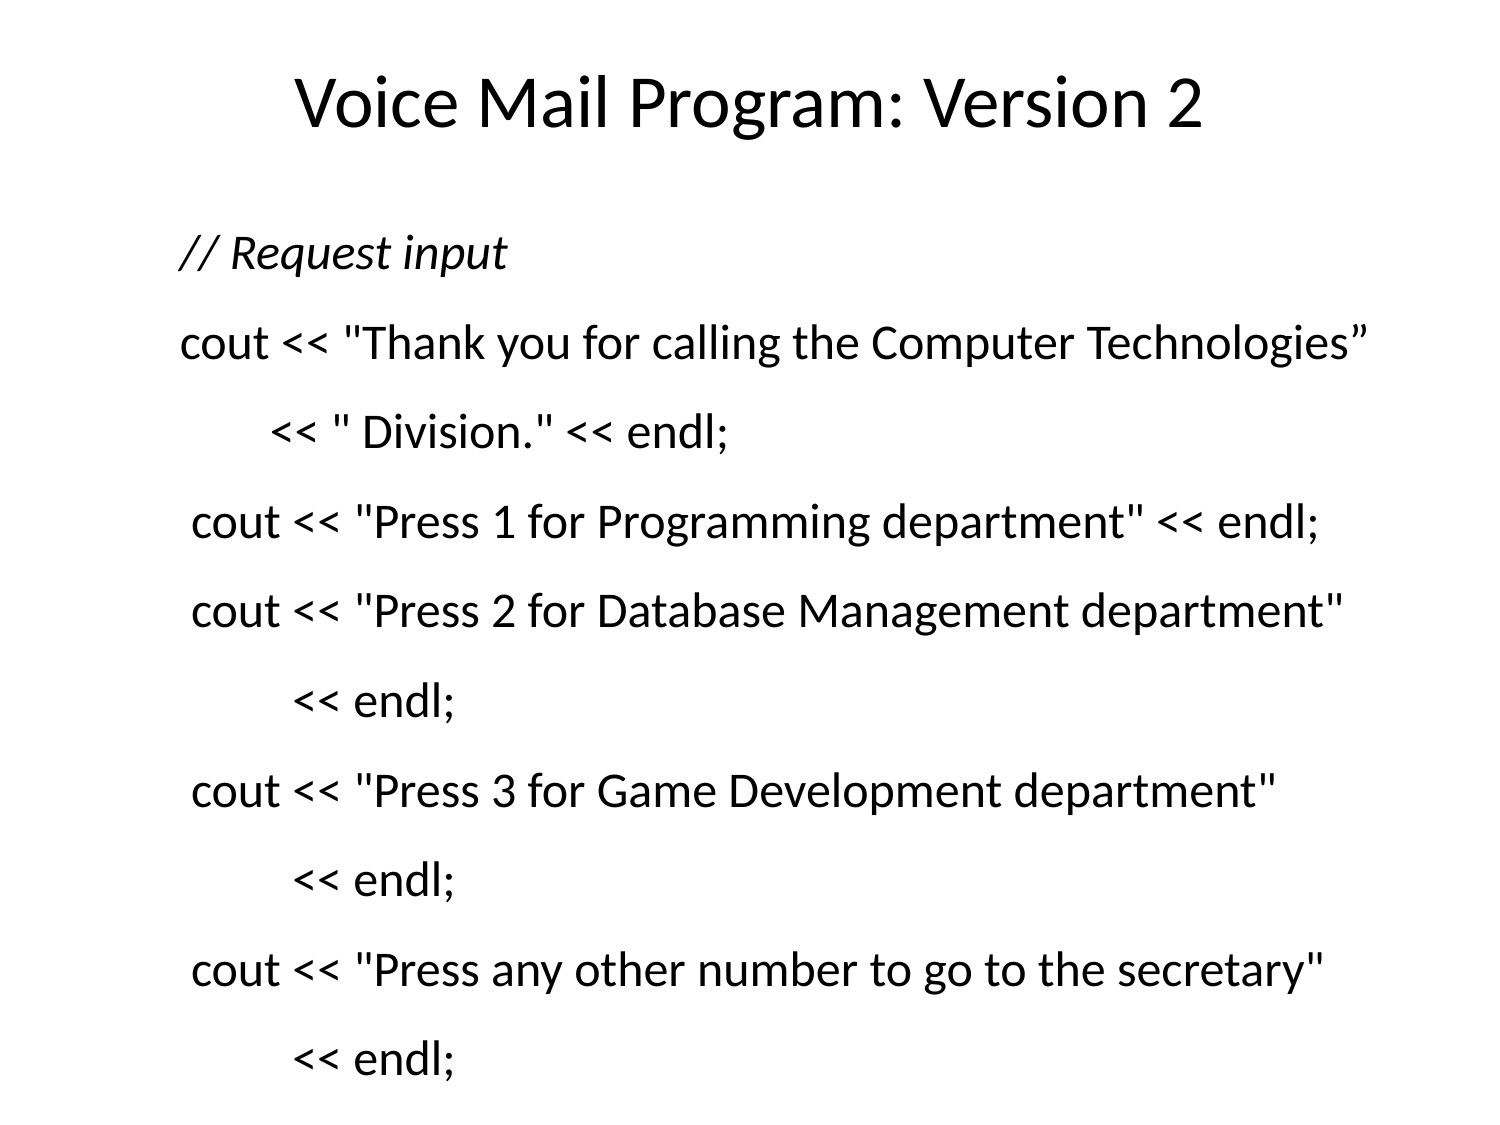

# Voice Mail Program: Version 2
 // Request input
 cout << "Thank you for calling the Computer Technologies”
 << " Division." << endl;
 cout << "Press 1 for Programming department" << endl;
 cout << "Press 2 for Database Management department"
 << endl;
 cout << "Press 3 for Game Development department"
 << endl;
 cout << "Press any other number to go to the secretary"
 << endl;
 cin >> deptChoice;